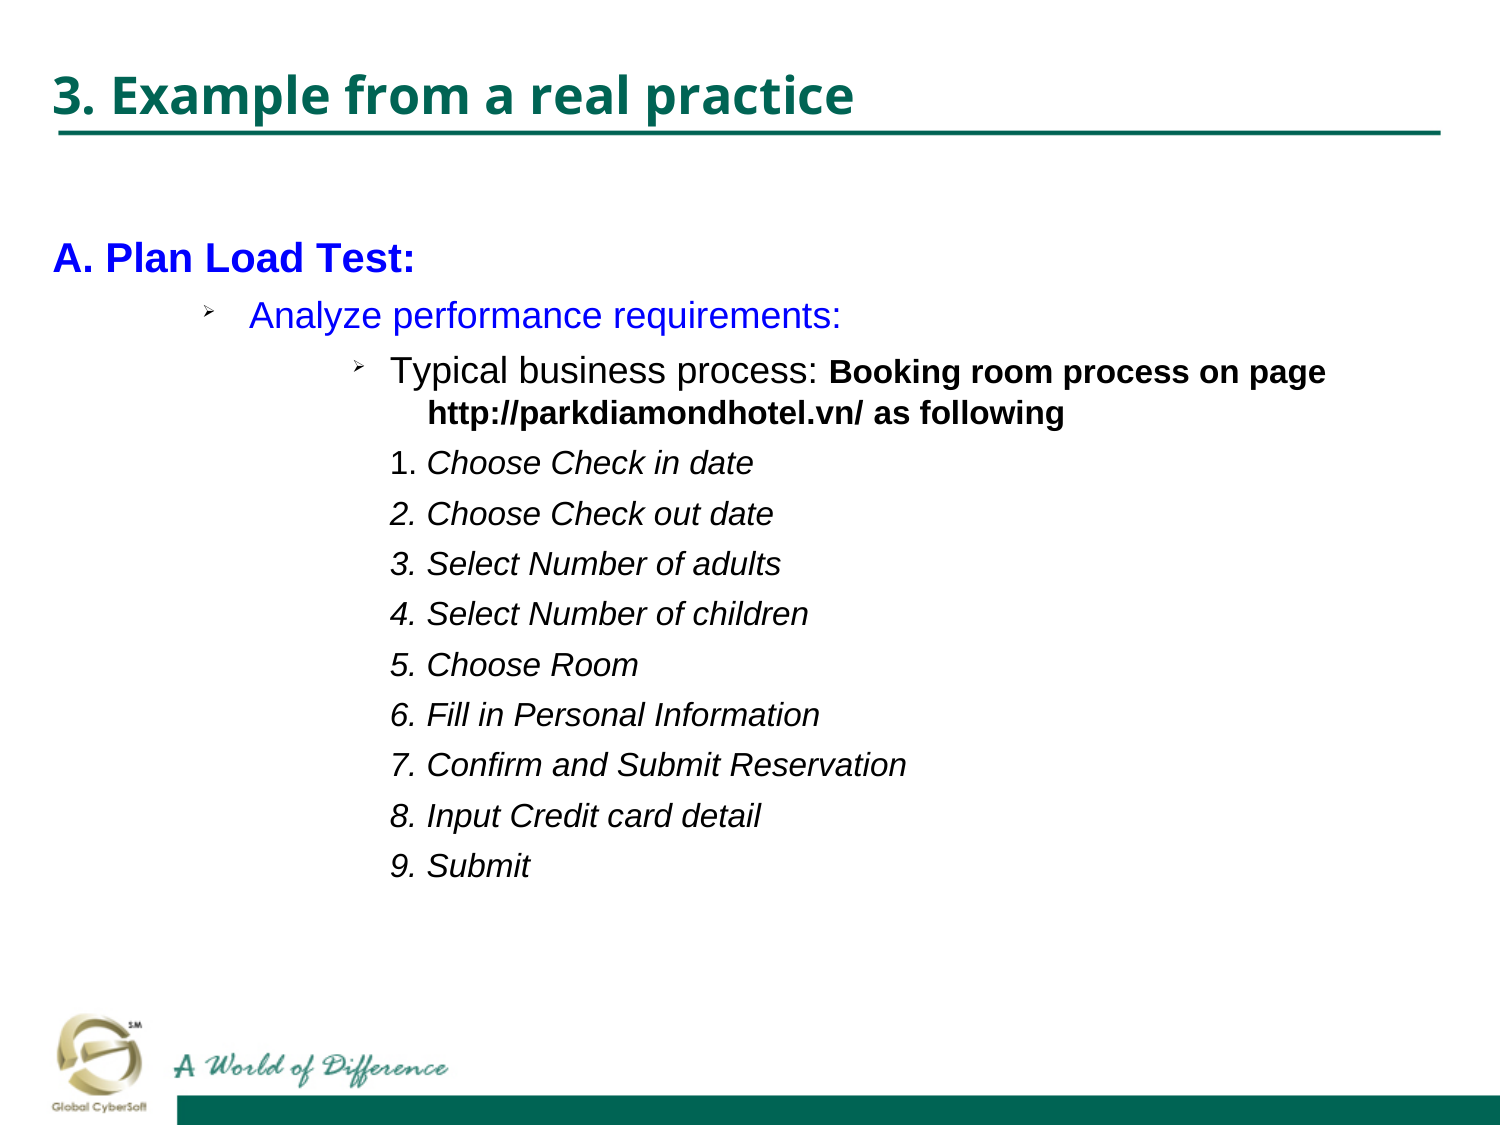

# 3. Example from a real practice
A. Plan Load Test:
Analyze performance requirements:
Typical business process: Booking room process on page http://parkdiamondhotel.vn/ as following
1. Choose Check in date
2. Choose Check out date
3. Select Number of adults
4. Select Number of children
5. Choose Room
6. Fill in Personal Information
7. Confirm and Submit Reservation
8. Input Credit card detail
9. Submit